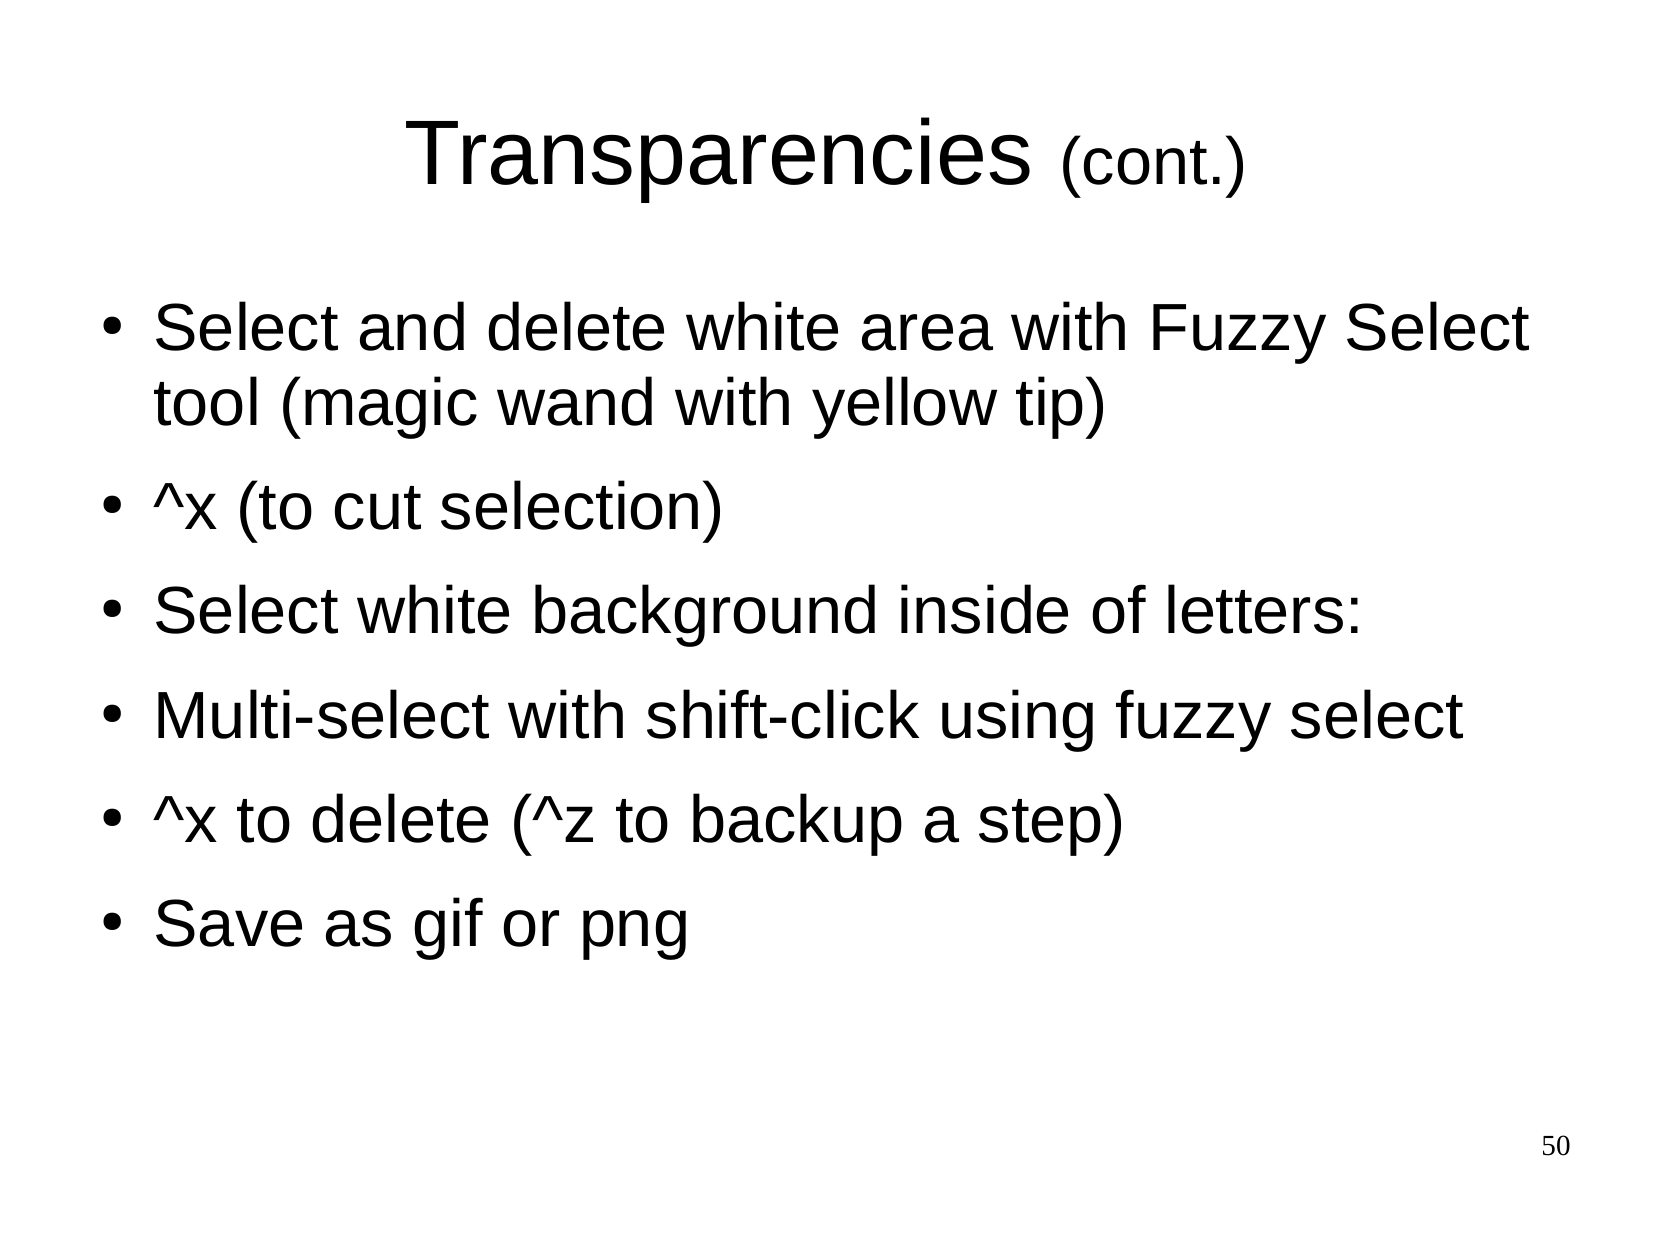

# Transparencies (cont.)
Select and delete white area with Fuzzy Select tool (magic wand with yellow tip)
^x (to cut selection)
Select white background inside of letters:
Multi-select with shift-click using fuzzy select
^x to delete (^z to backup a step)
Save as gif or png
50